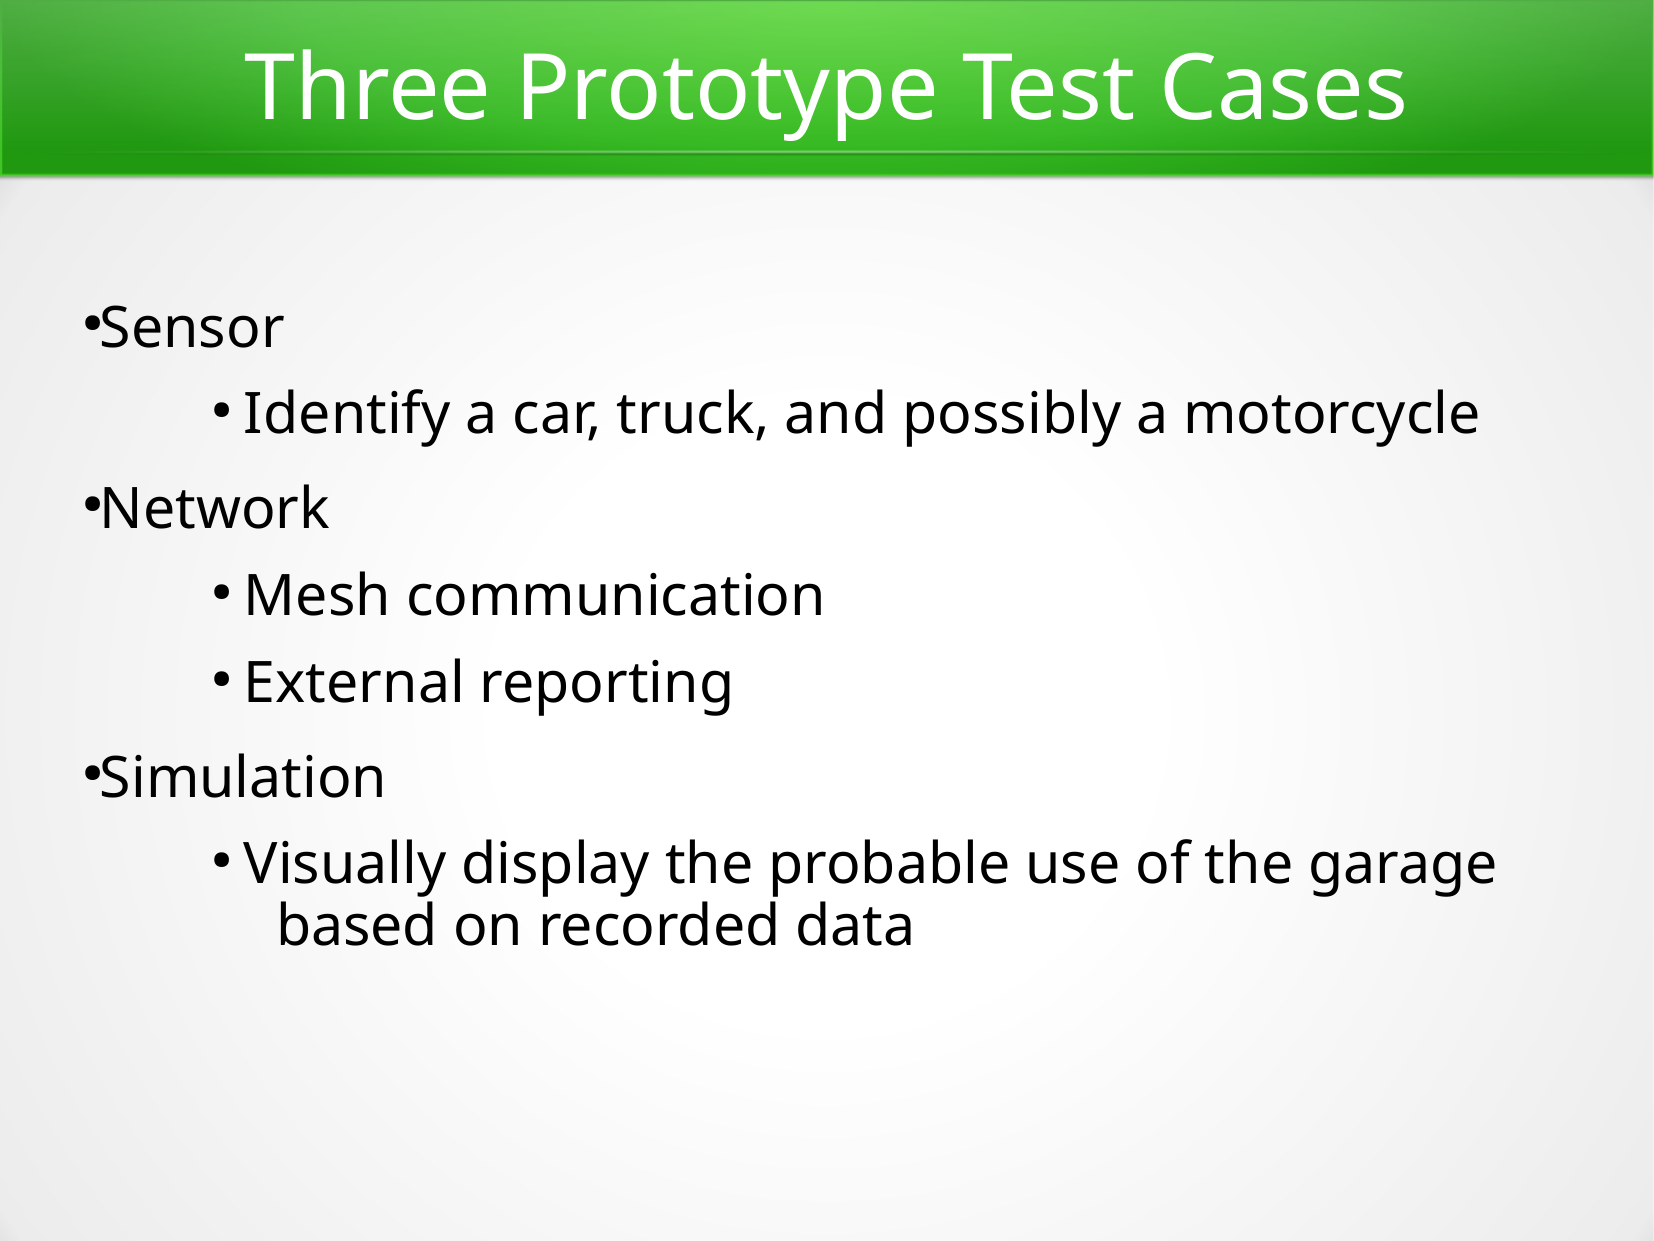

# Three Prototype Test Cases
Sensor
Identify a car, truck, and possibly a motorcycle
Network
Mesh communication
External reporting
Simulation
Visually display the probable use of the garage based on recorded data